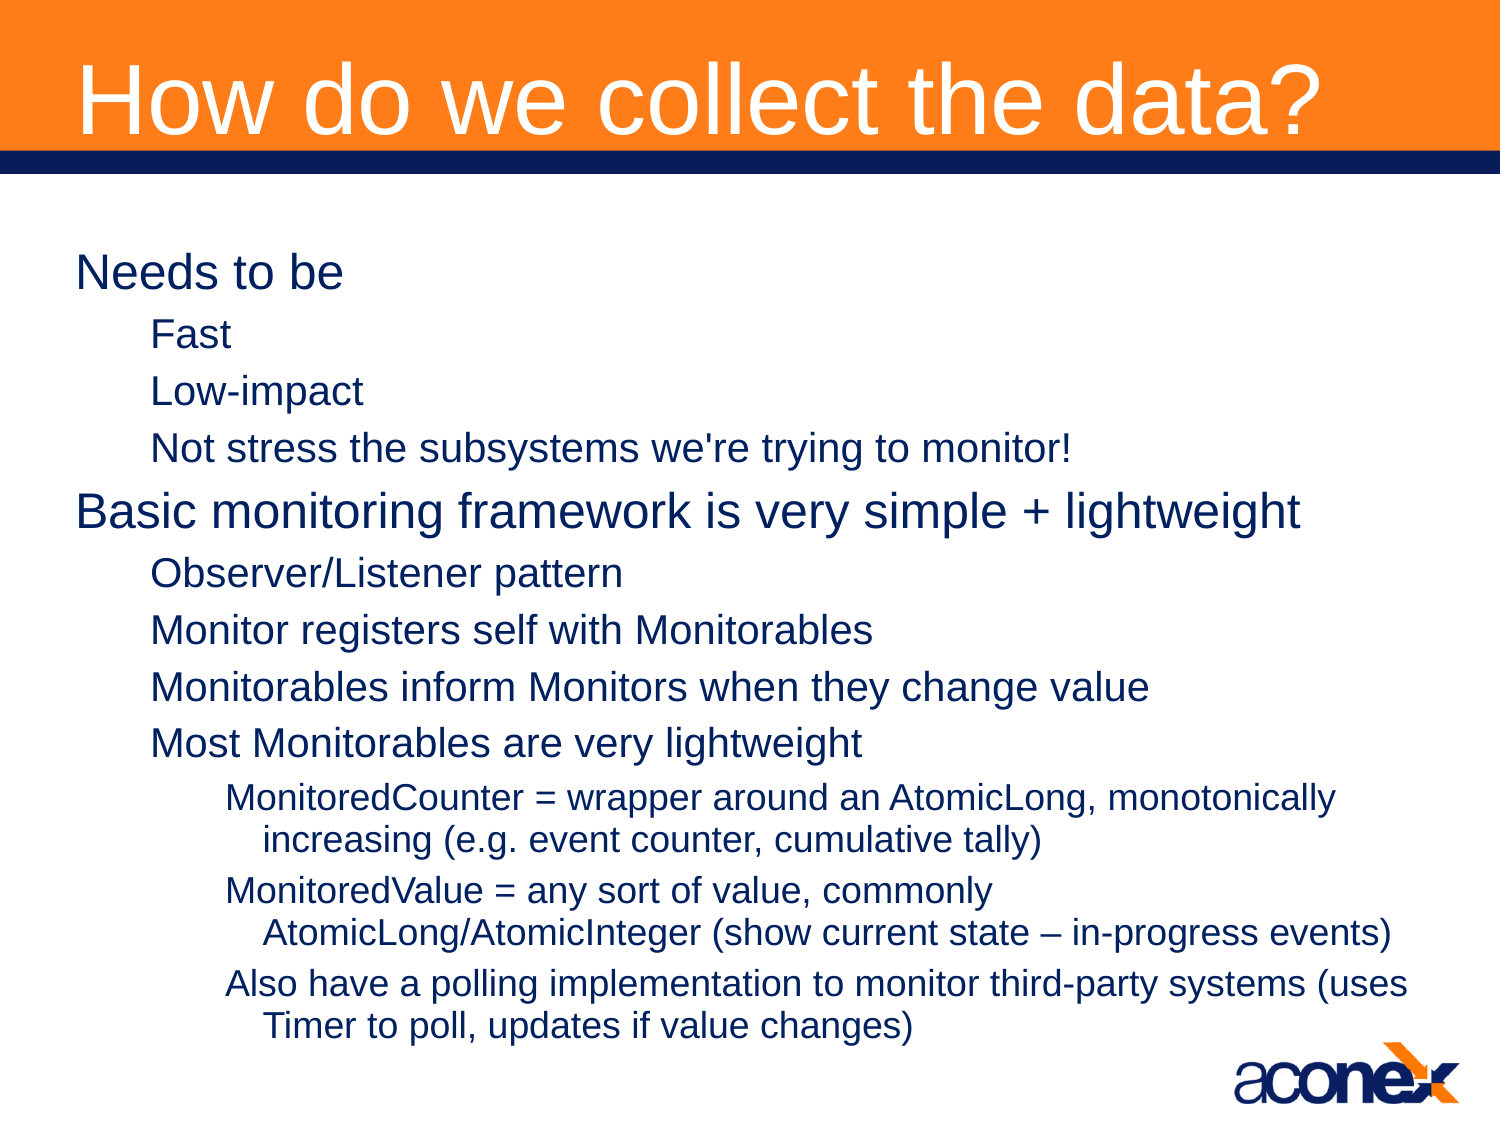

# How do we collect the data?
Needs to be
Fast
Low-impact
Not stress the subsystems we're trying to monitor!
Basic monitoring framework is very simple + lightweight
Observer/Listener pattern
Monitor registers self with Monitorables
Monitorables inform Monitors when they change value
Most Monitorables are very lightweight
MonitoredCounter = wrapper around an AtomicLong, monotonically increasing (e.g. event counter, cumulative tally)
MonitoredValue = any sort of value, commonly AtomicLong/AtomicInteger (show current state – in-progress events)
Also have a polling implementation to monitor third-party systems (uses Timer to poll, updates if value changes)